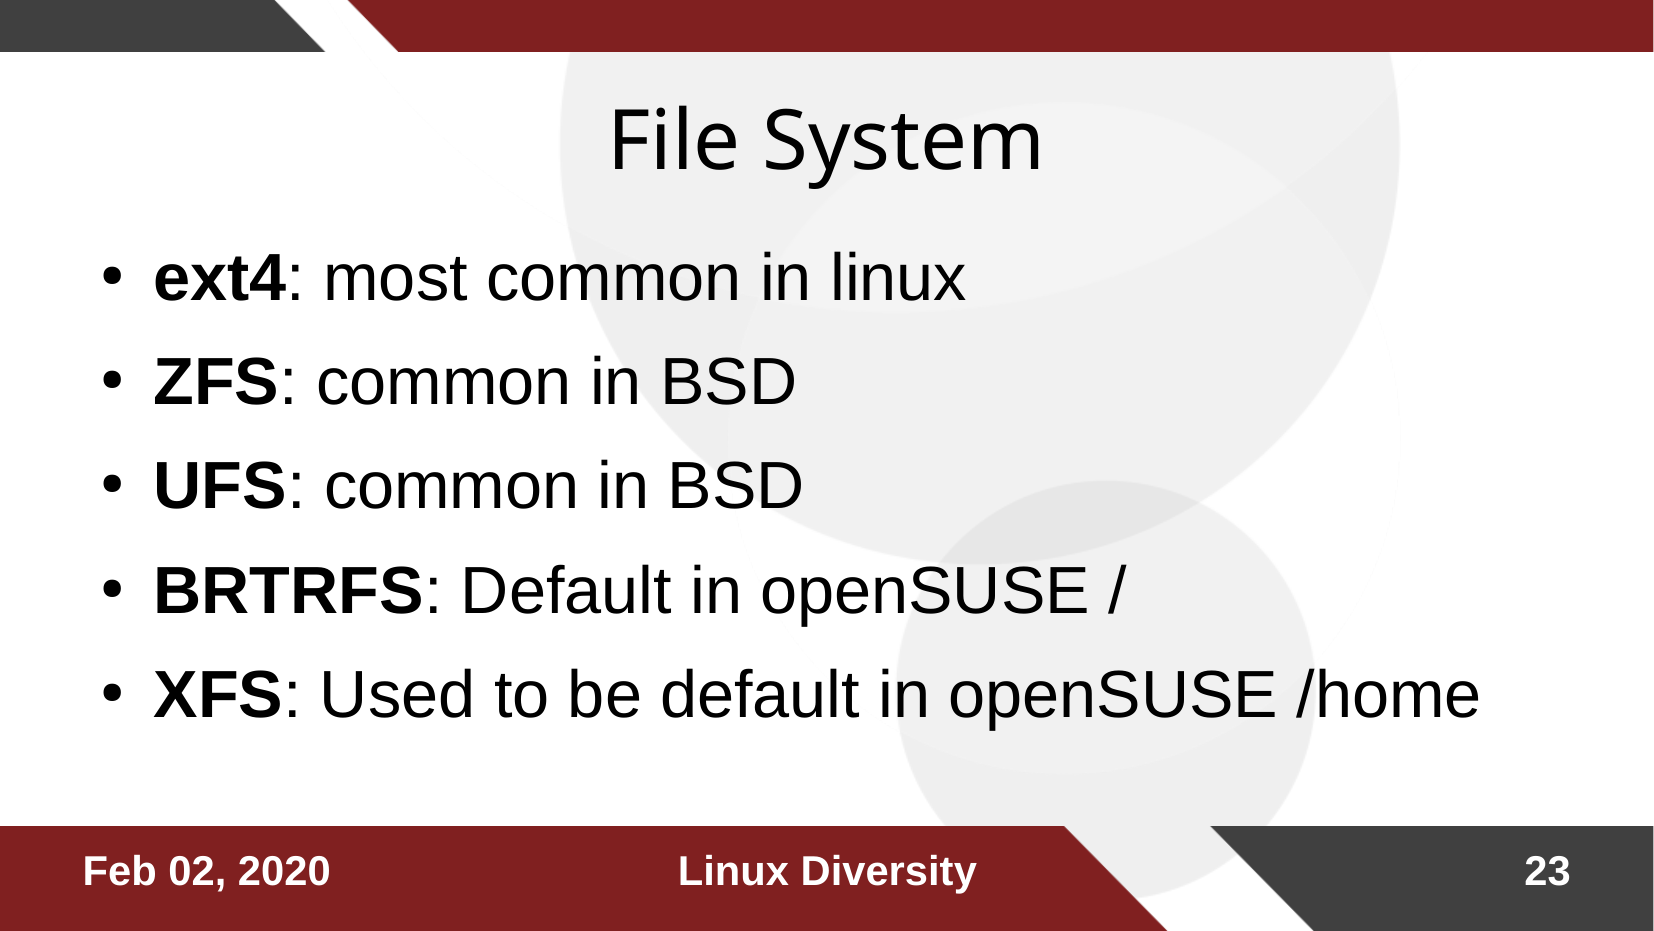

# File System
ext4: most common in linux
ZFS: common in BSD
UFS: common in BSD
BRTRFS: Default in openSUSE /
XFS: Used to be default in openSUSE /home
Feb 02, 2020
Linux Diversity
23